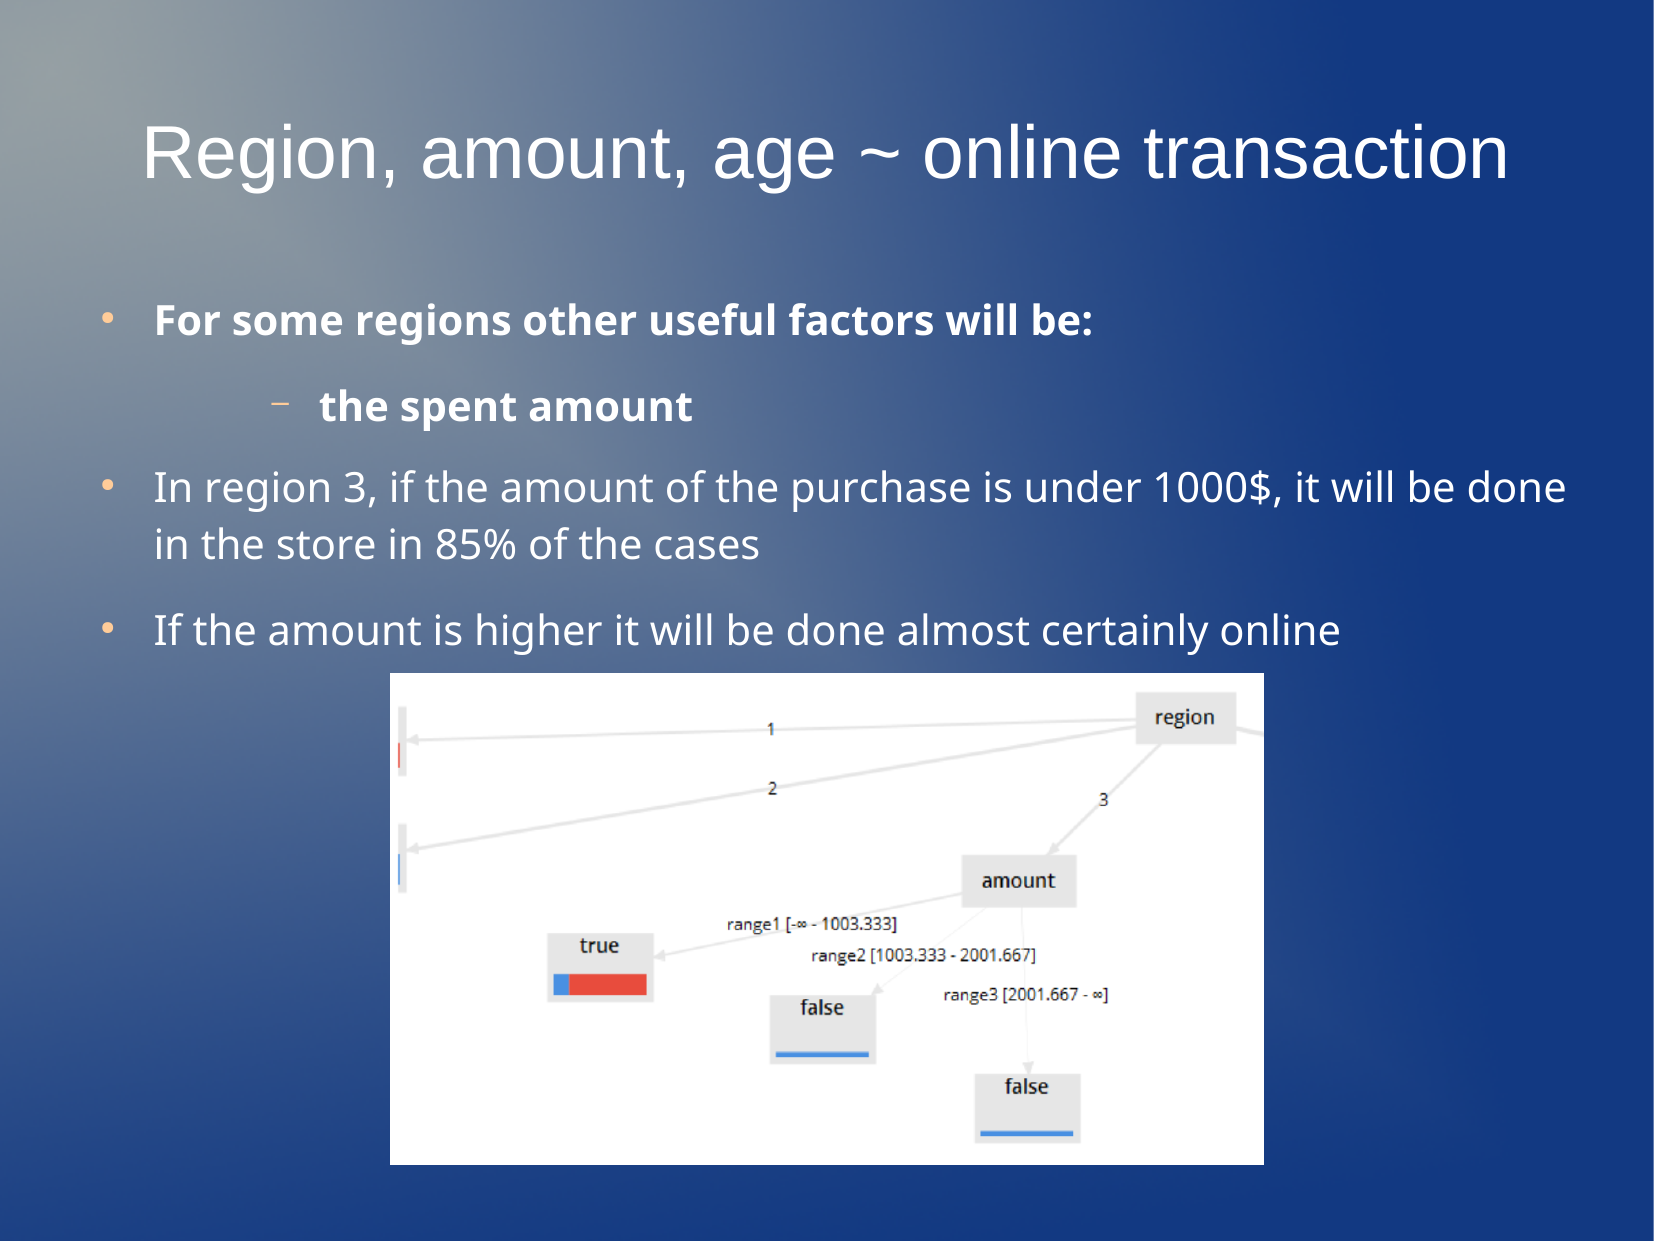

# Region, amount, age ~ online transaction
For some regions other useful factors will be:
the spent amount
In region 3, if the amount of the purchase is under 1000$, it will be done in the store in 85% of the cases
If the amount is higher it will be done almost certainly online